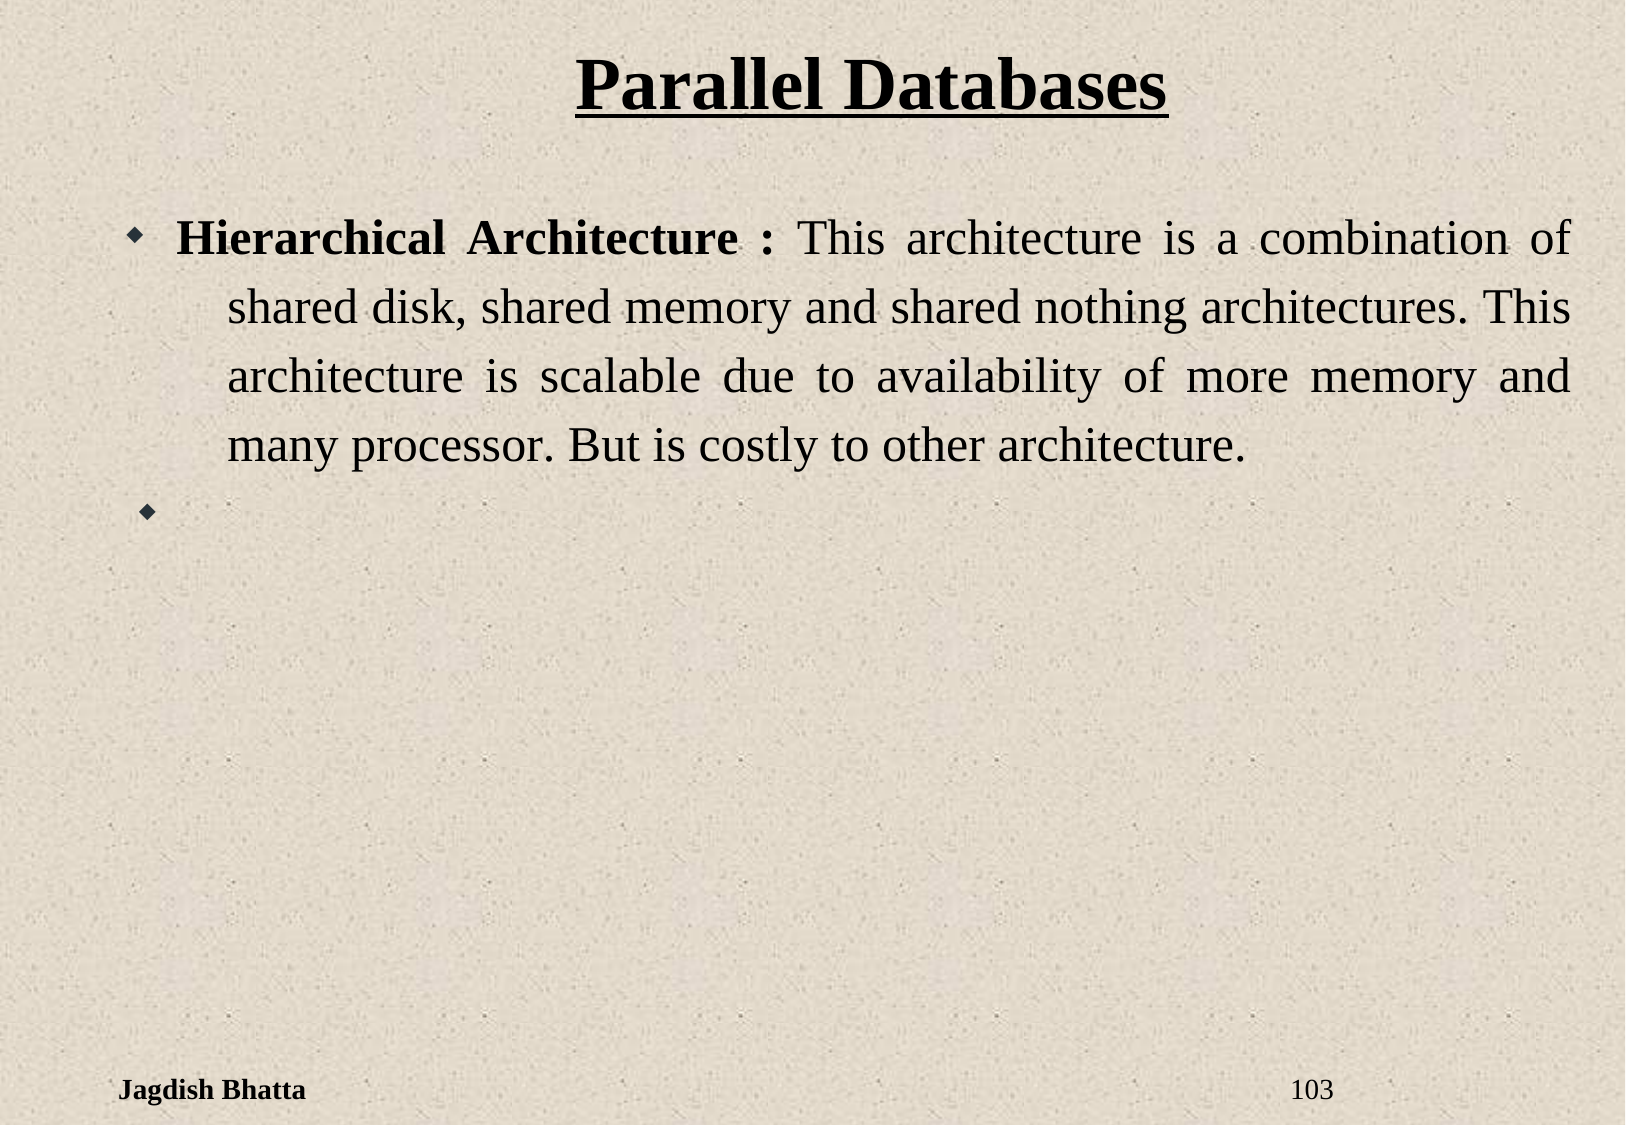

# Parallel Databases
Hierarchical Architecture : This architecture is a combination of shared disk, shared memory and shared nothing architectures. This architecture is scalable due to availability of more memory and many processor. But is costly to other architecture.
Jagdish Bhatta
102